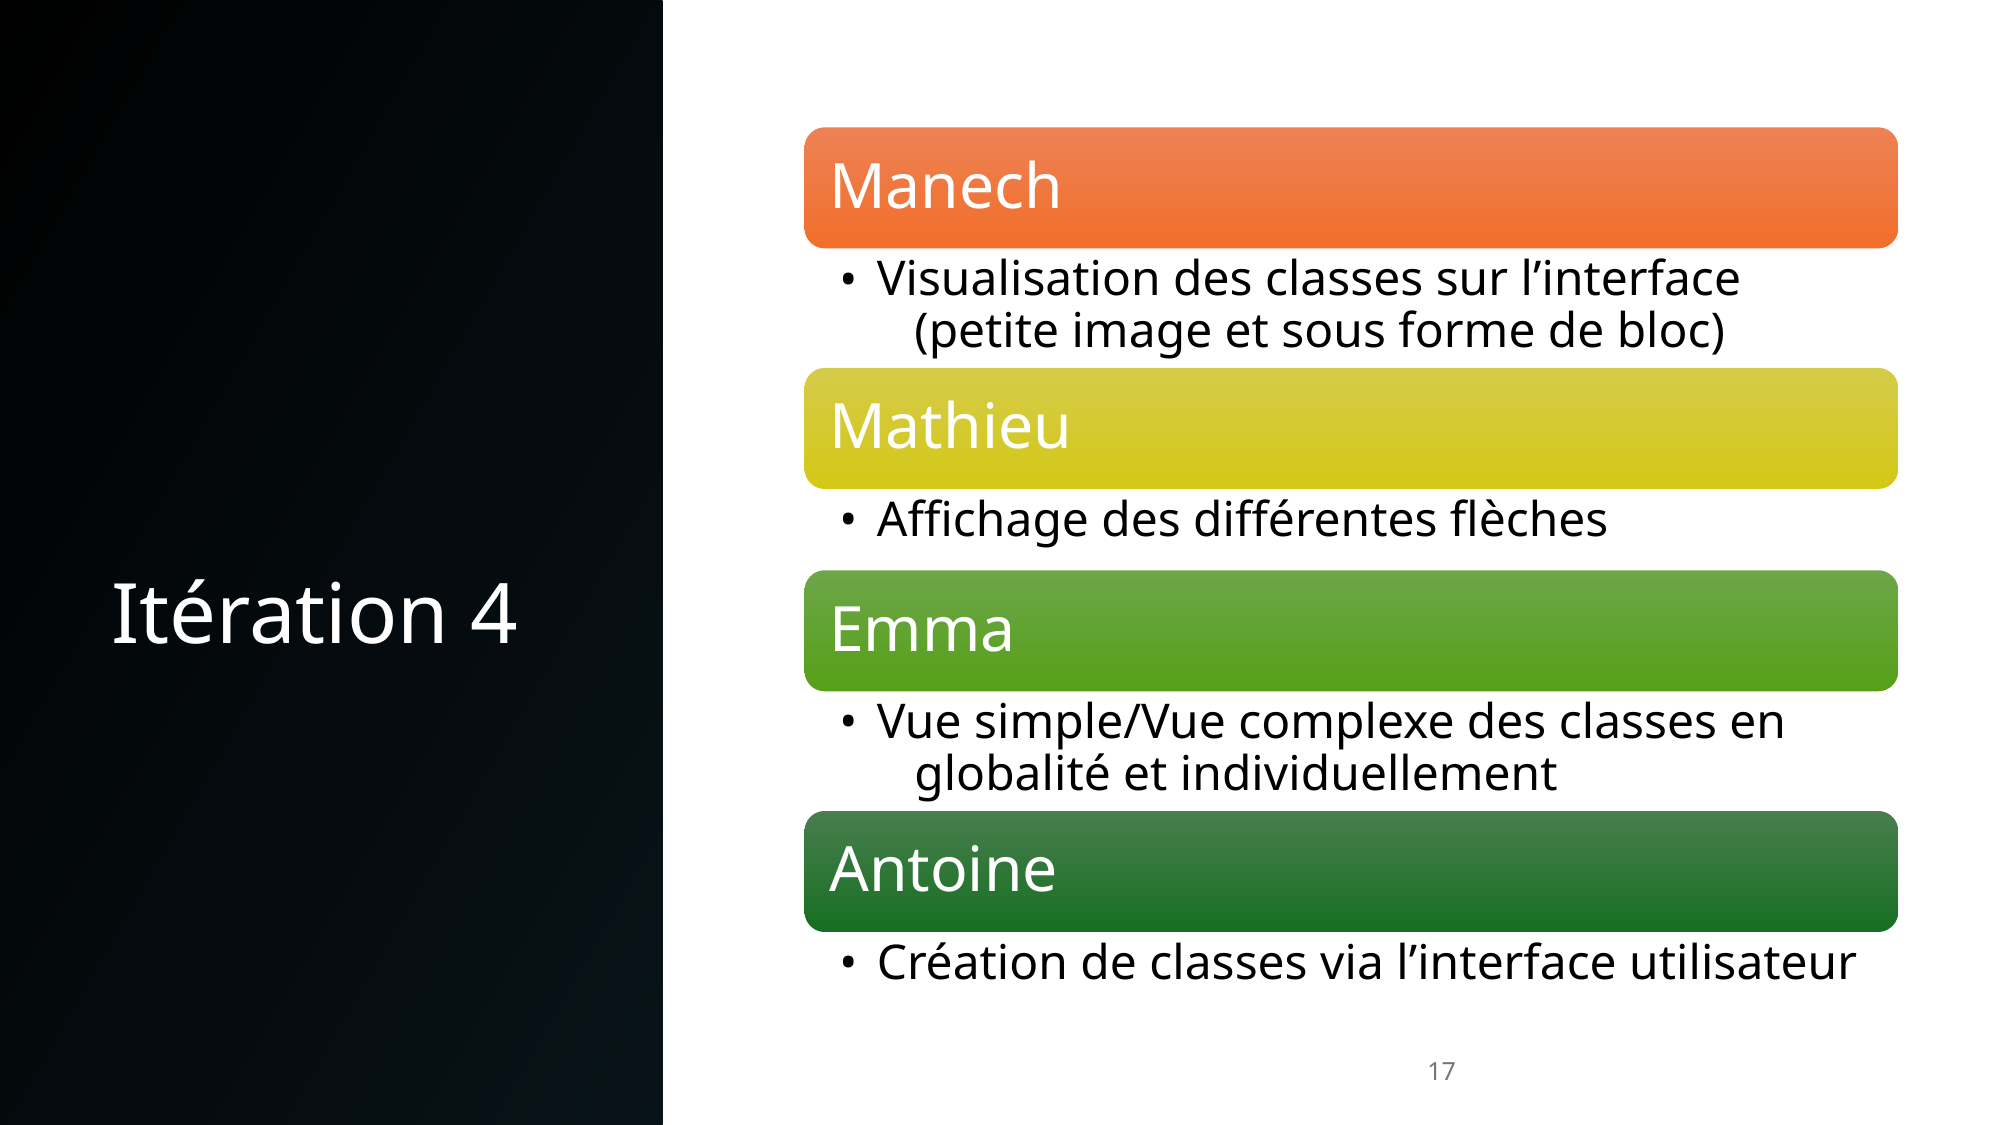

Manech
Visualisation des classes sur l’interface (petite image et sous forme de bloc)
Mathieu
Affichage des différentes flèches
Emma
Vue simple/Vue complexe des classes en globalité et individuellement
Antoine
Création de classes via l’interface utilisateur
# Itération 4
17